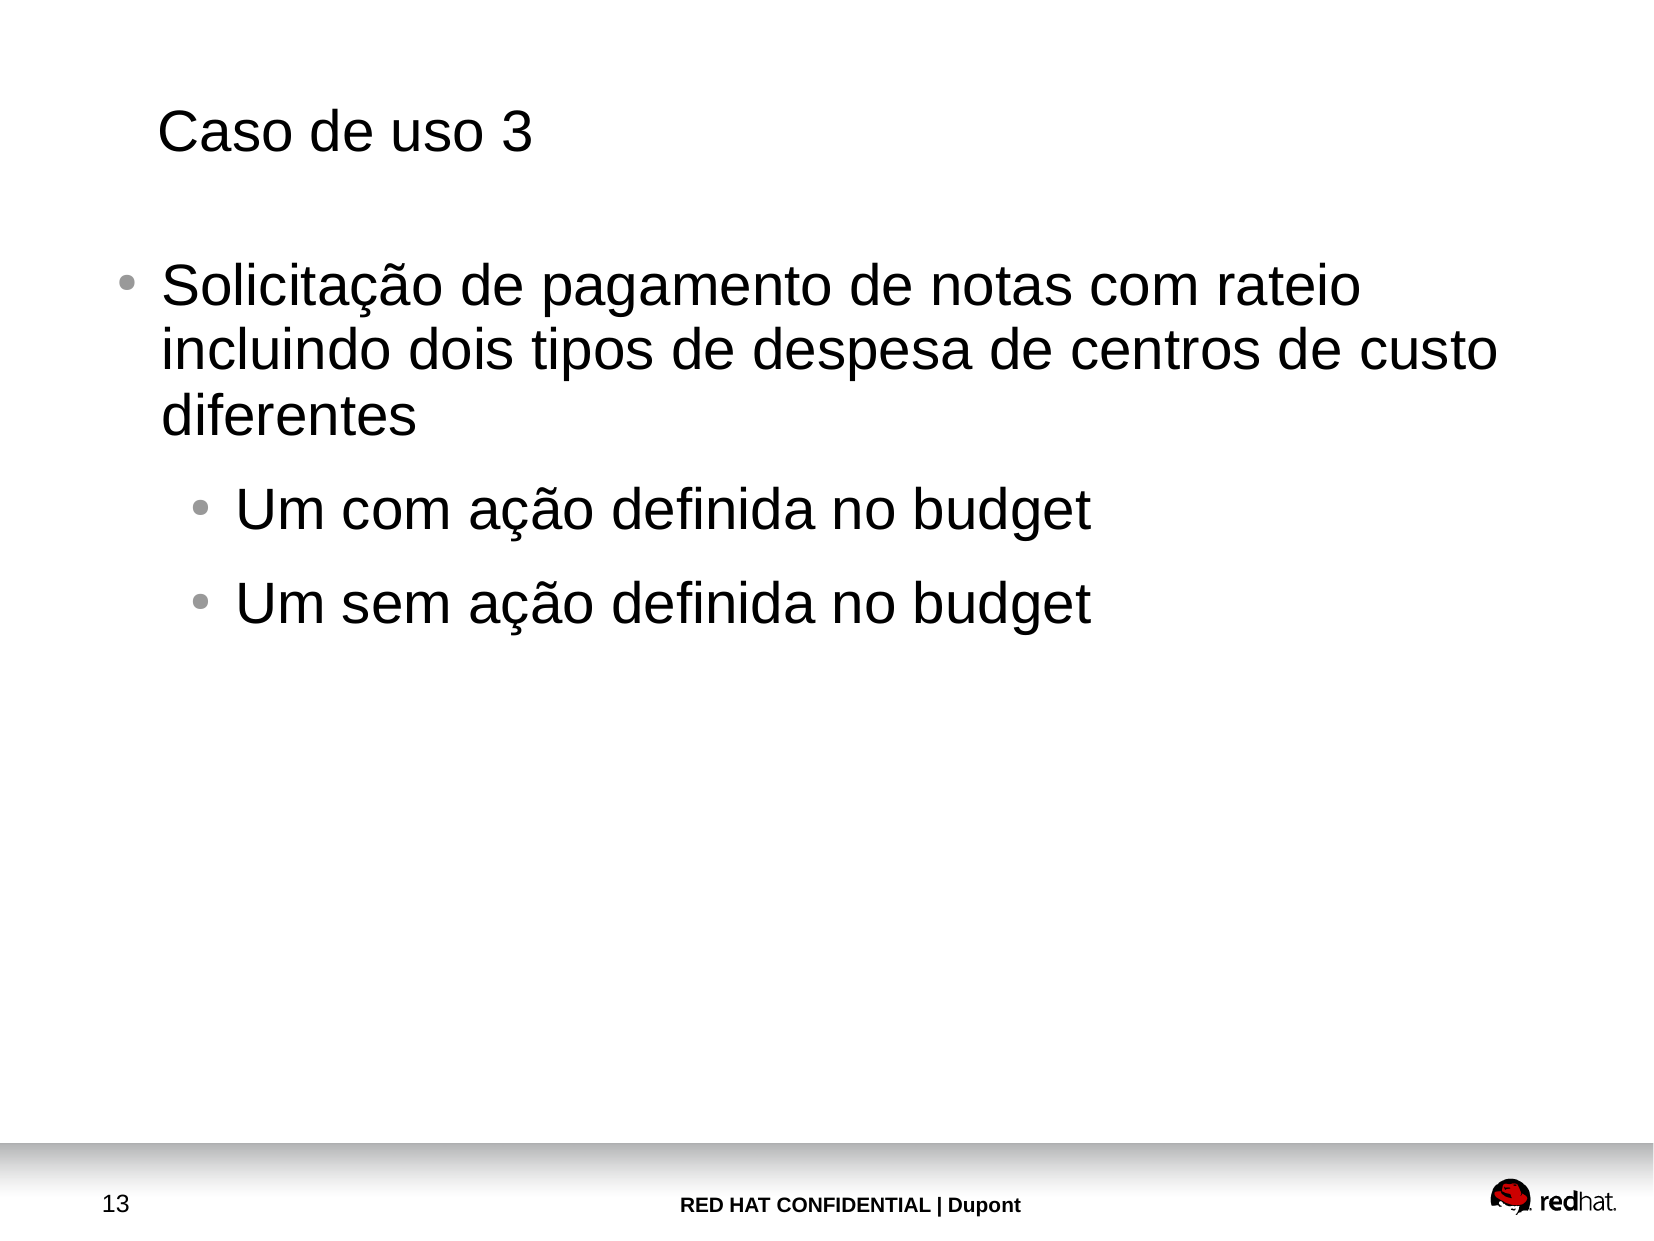

Caso de uso 3
Solicitação de pagamento de notas com rateio incluindo dois tipos de despesa de centros de custo diferentes
Um com ação definida no budget
Um sem ação definida no budget